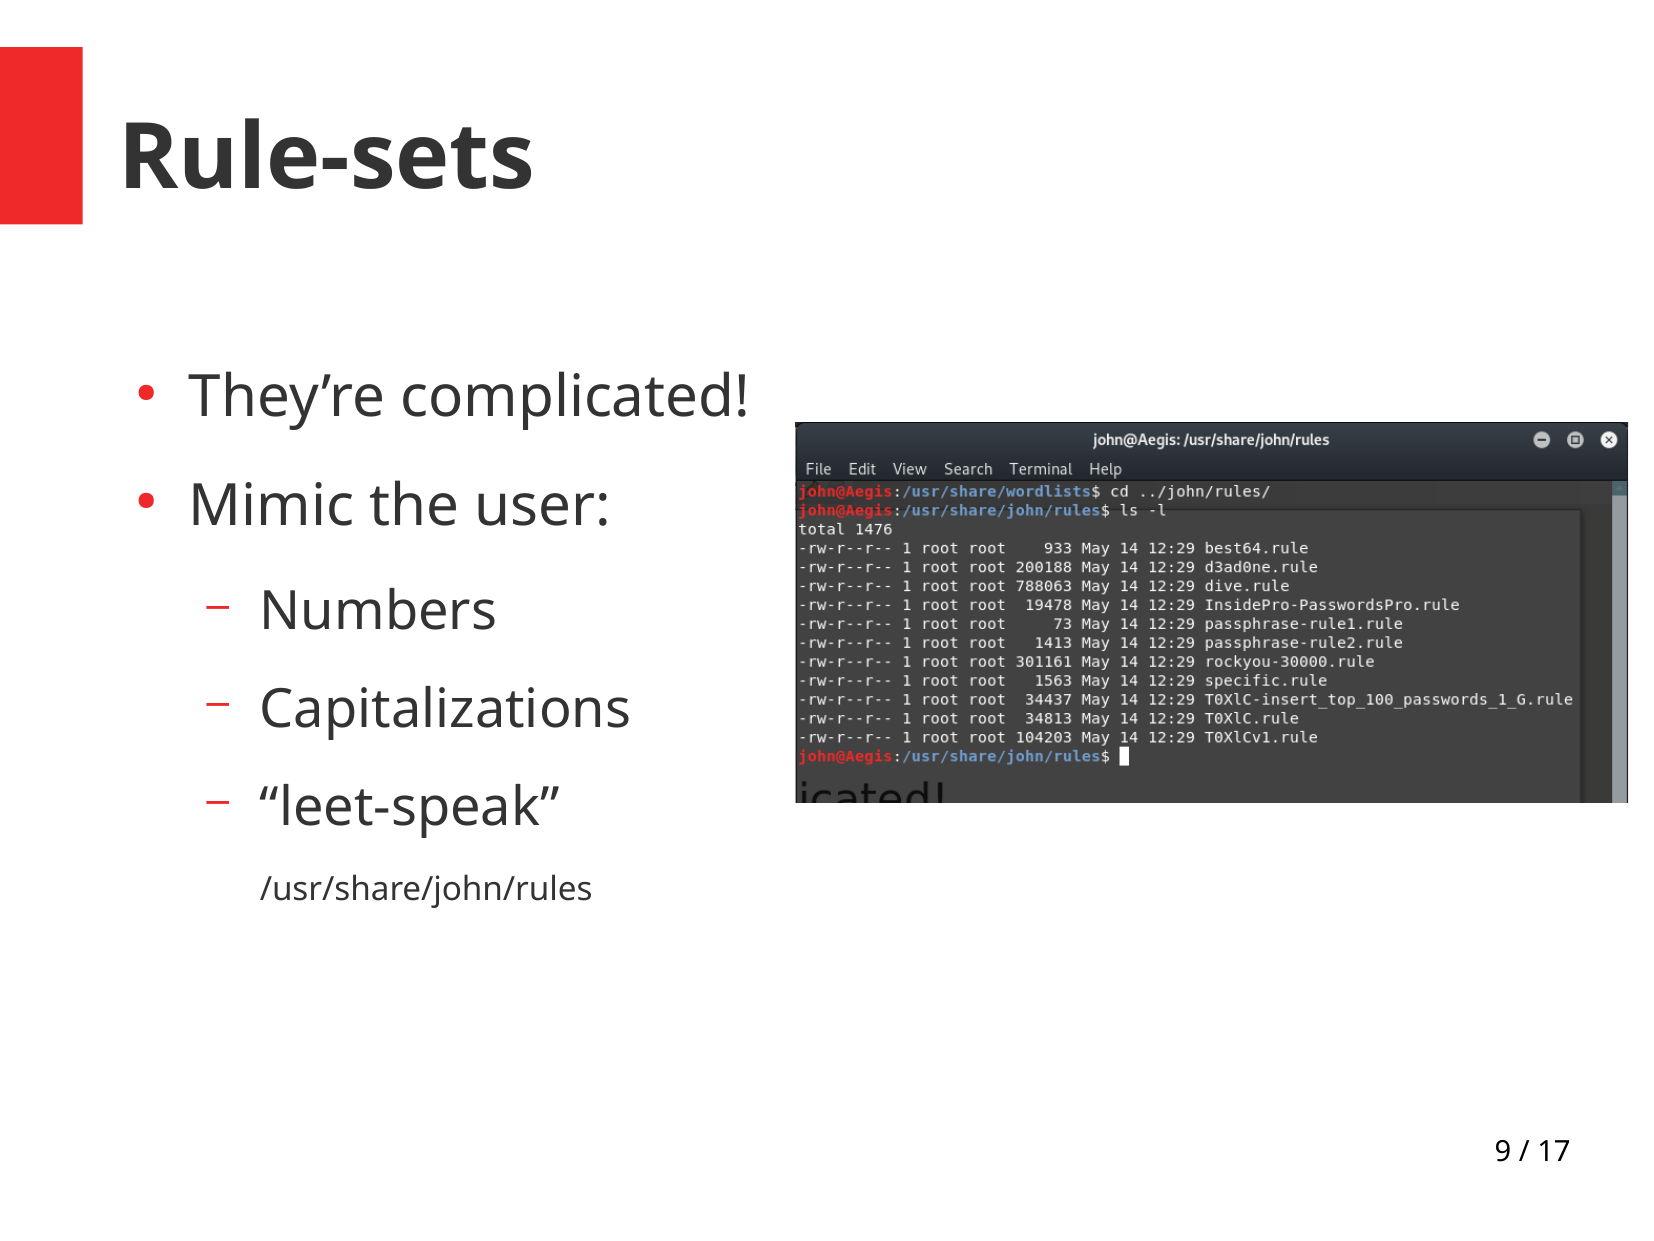

# Rule-sets
They’re complicated!
Mimic the user:
Numbers
Capitalizations
“leet-speak”
/usr/share/john/rules
9